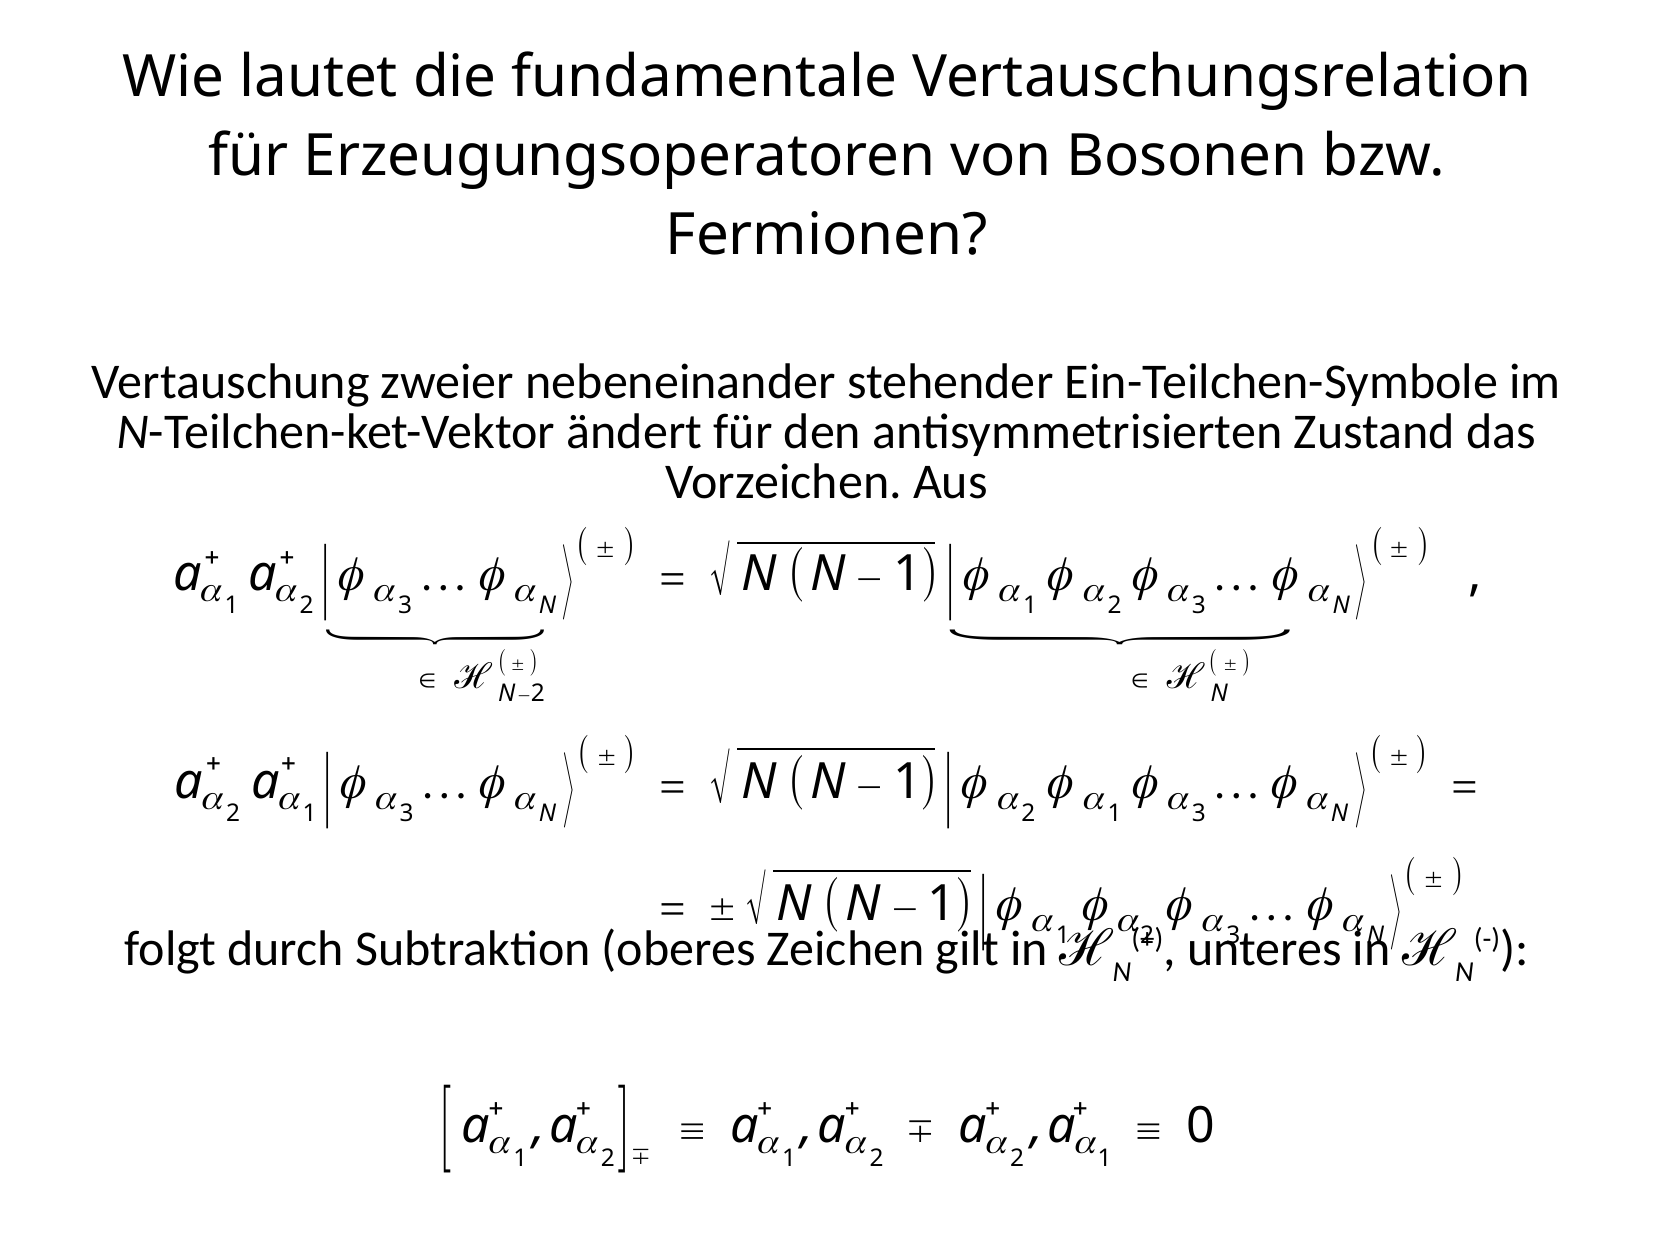

# Wie lautet die fundamentale Vertauschungsrelation für Erzeugungsoperatoren von Bosonen bzw. Fermionen?
Vertauschung zweier nebeneinander stehender Ein-Teilchen-Symbole im N-Teilchen-ket-Vektor ändert für den antisymmetrisierten Zustand das Vorzeichen. Aus
folgt durch Subtraktion (oberes Zeichen gilt in ℋN(+), unteres in ℋN(-)):